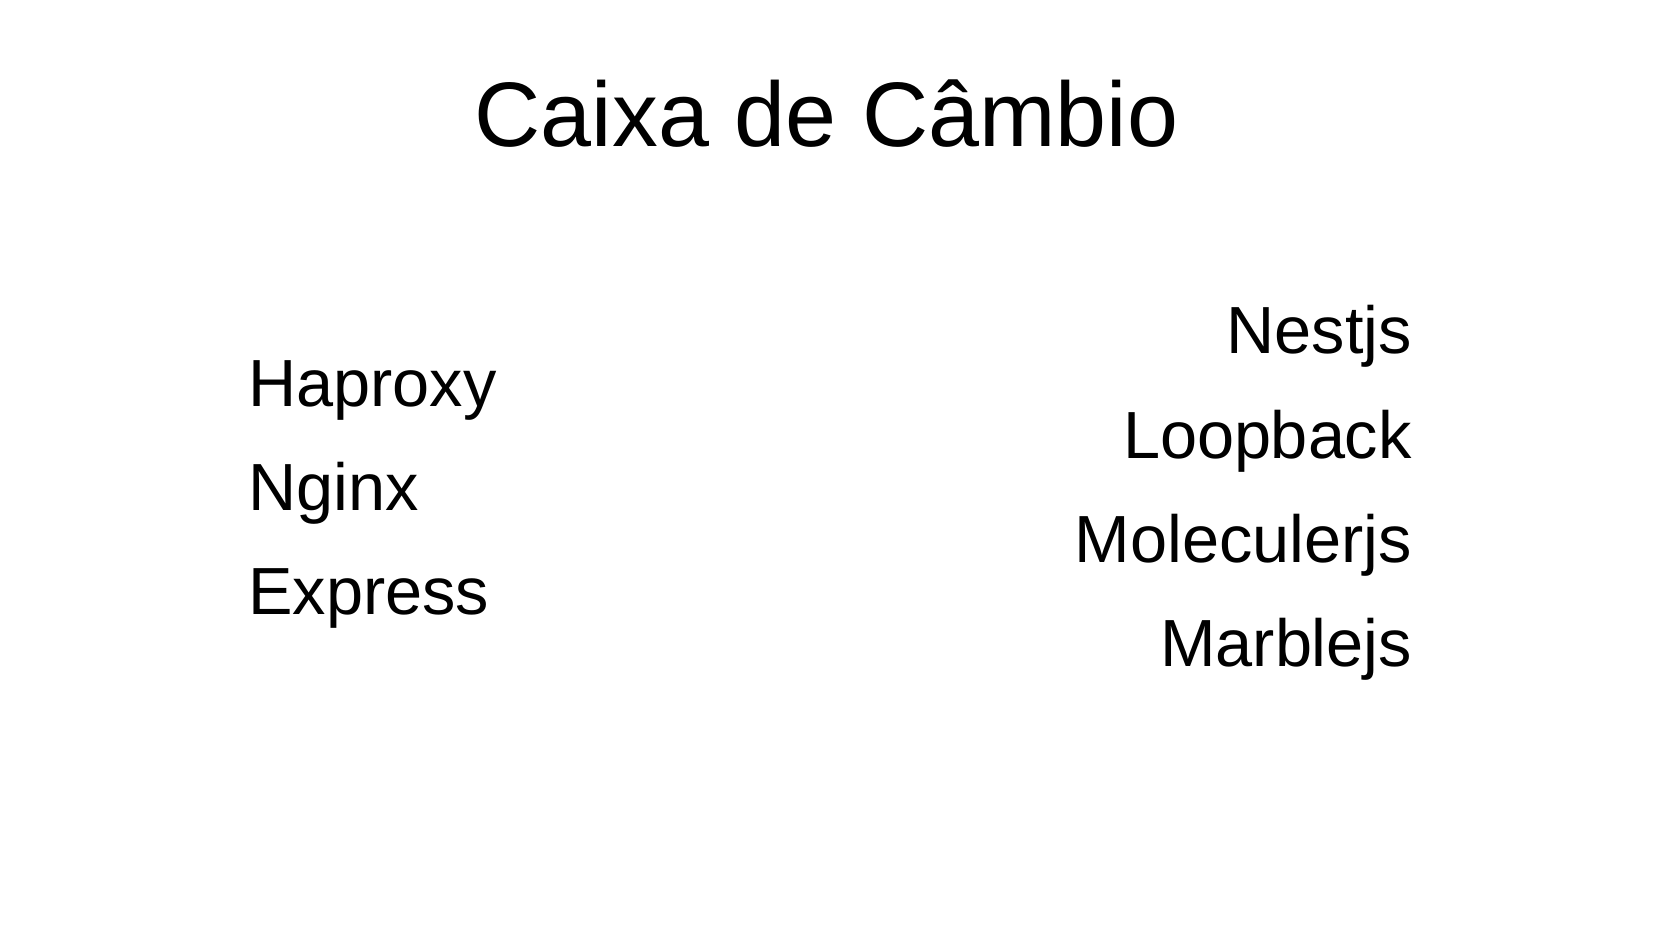

# Caixa de Câmbio
Haproxy
Nginx
Express
Nestjs
Loopback
Moleculerjs
Marblejs